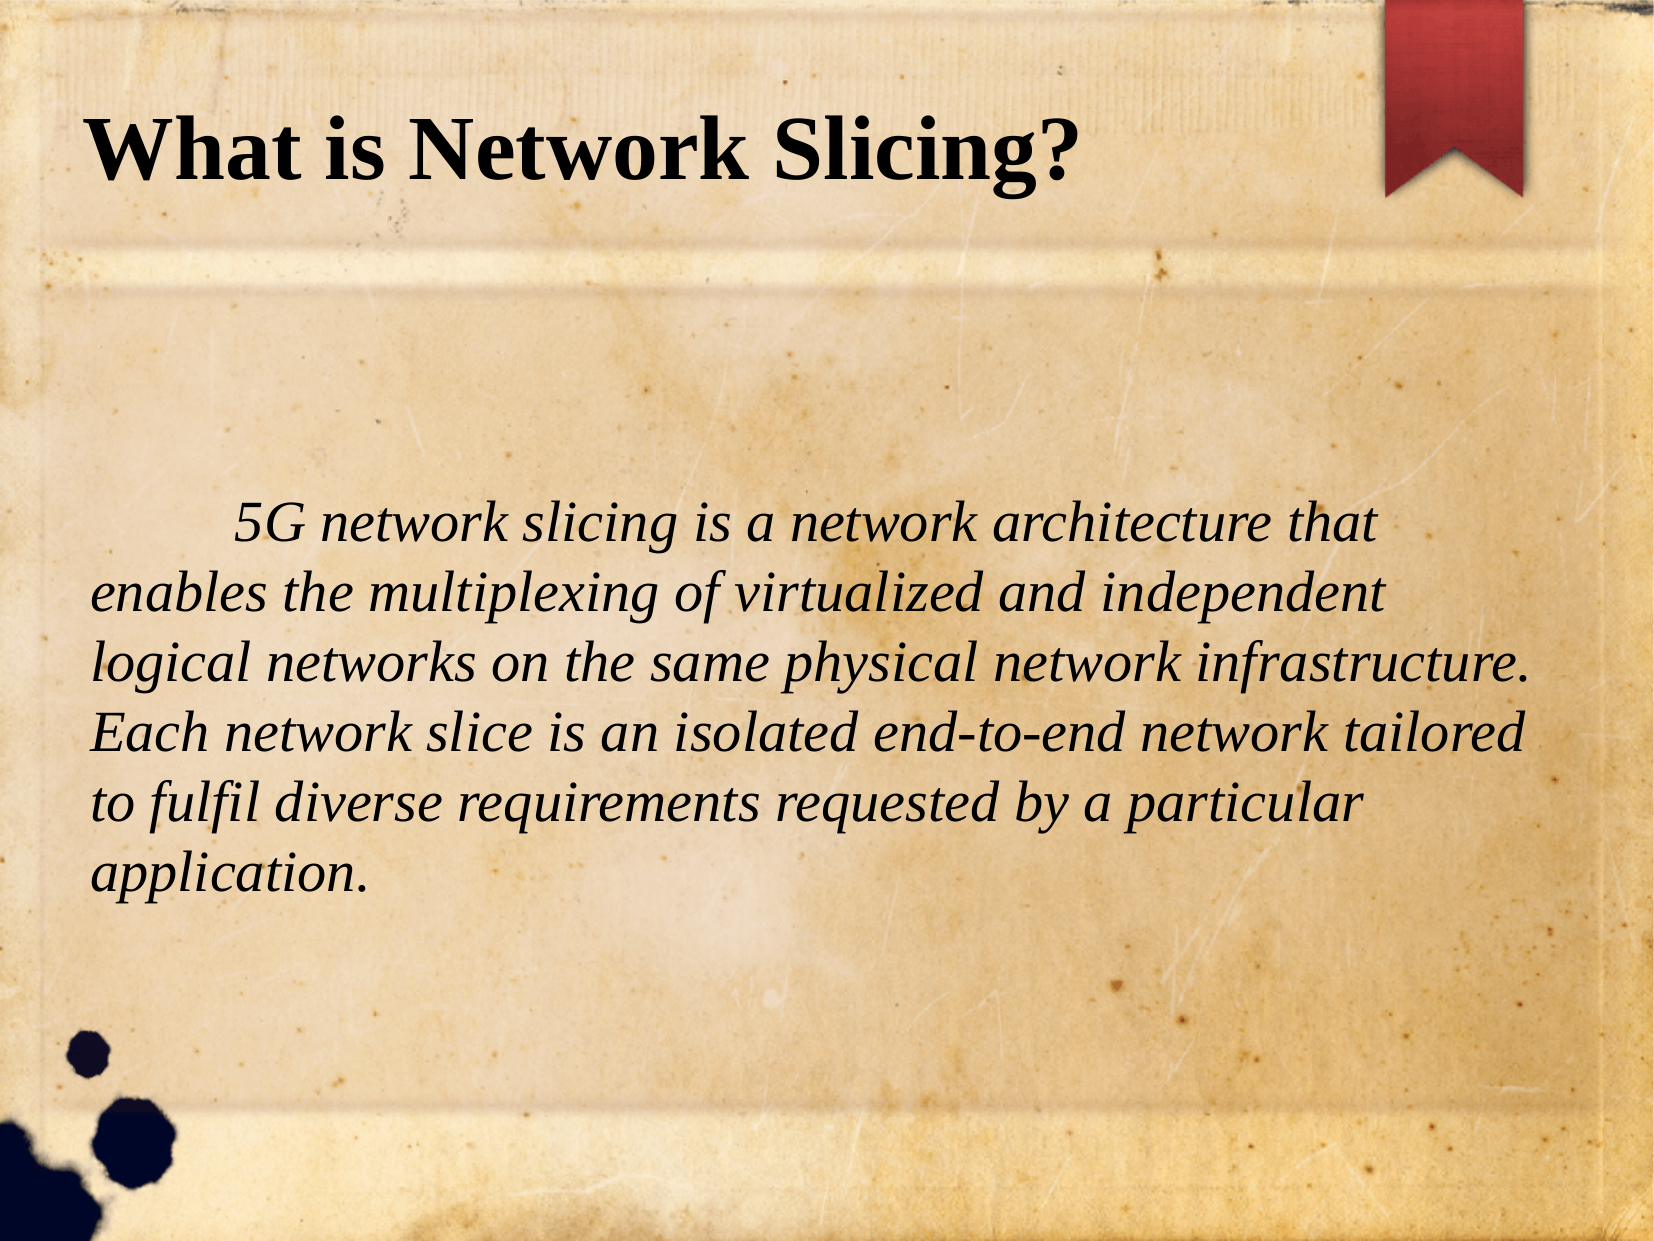

# What is Network Slicing?
 5G network slicing is a network architecture that enables the multiplexing of virtualized and independent logical networks on the same physical network infrastructure. Each network slice is an isolated end-to-end network tailored to fulfil diverse requirements requested by a particular application.